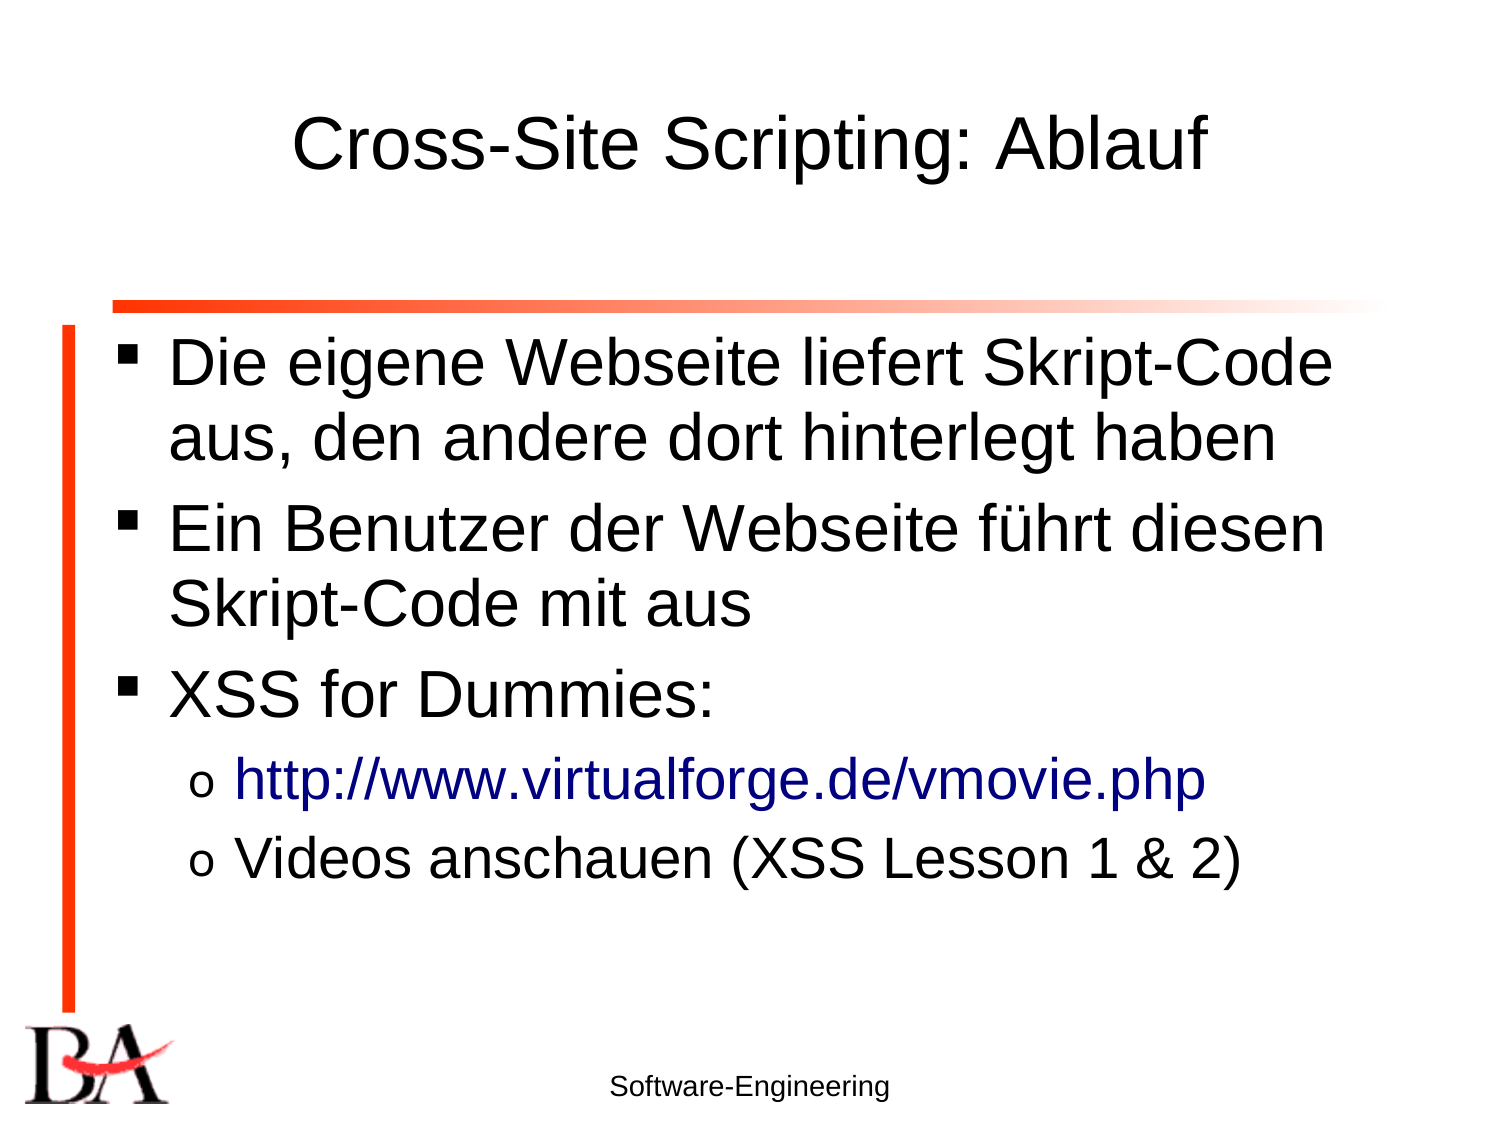

# Cross-Site Scripting: Ablauf
Die eigene Webseite liefert Skript-Code aus, den andere dort hinterlegt haben
Ein Benutzer der Webseite führt diesen Skript-Code mit aus
XSS for Dummies:
http://www.virtualforge.de/vmovie.php
Videos anschauen (XSS Lesson 1 & 2)